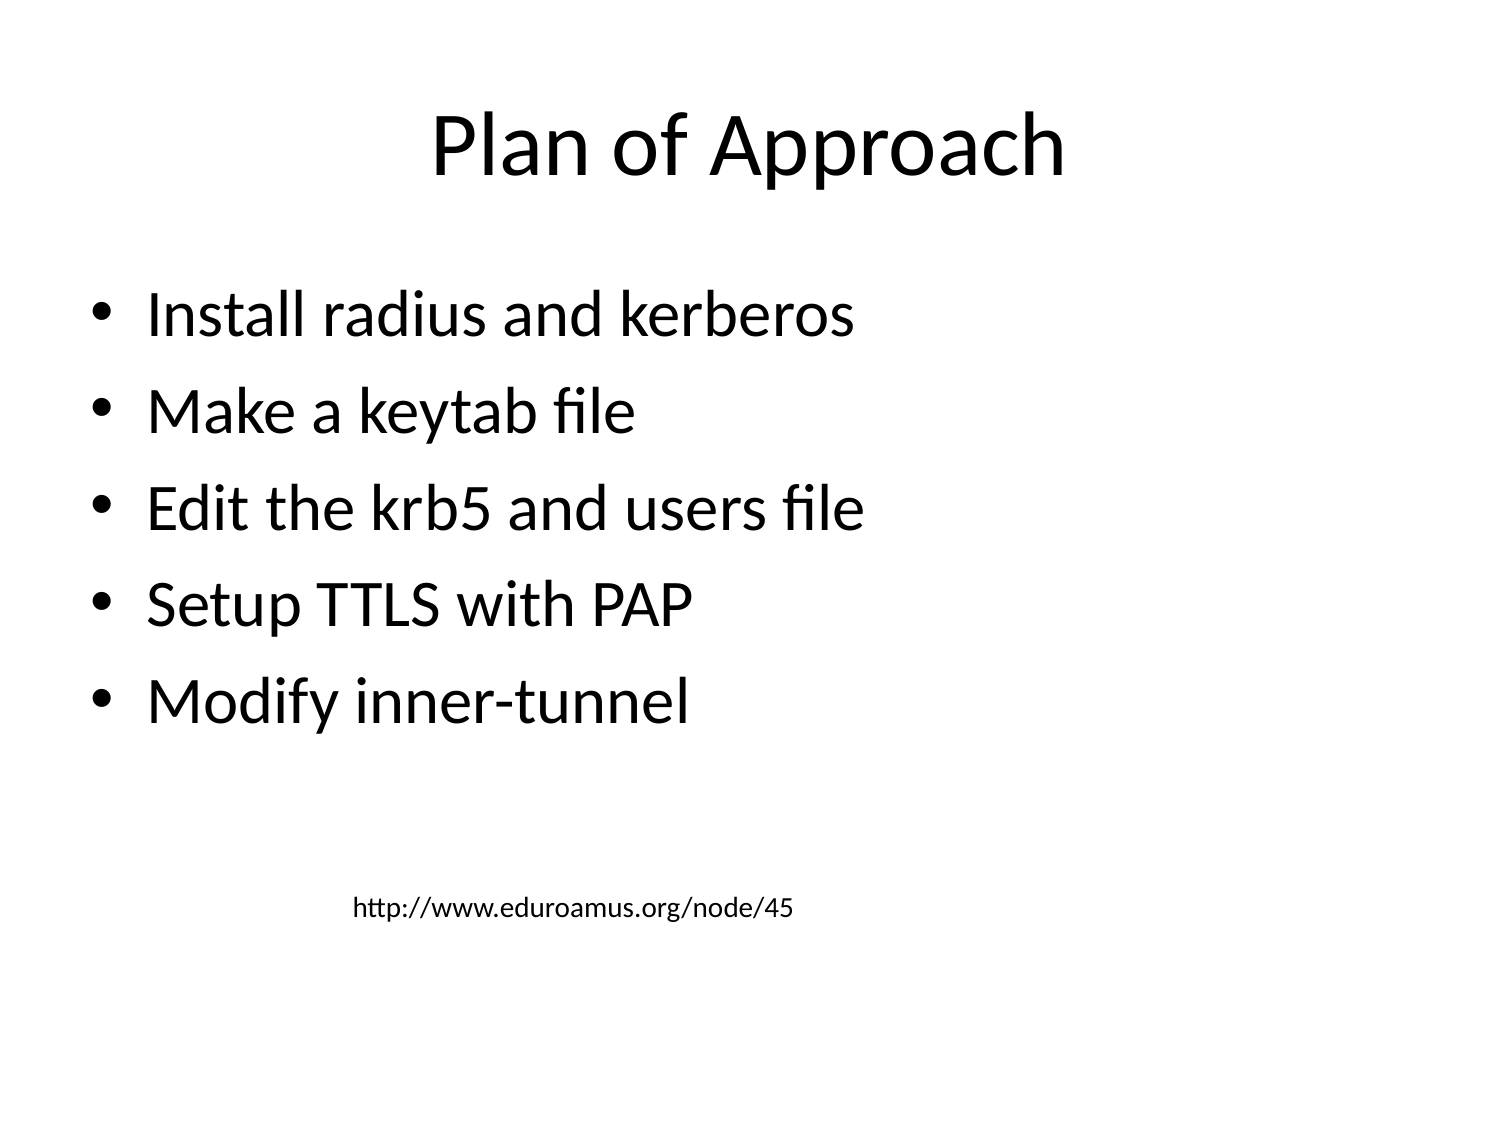

# Plan of Approach
Install radius and kerberos
Make a keytab file
Edit the krb5 and users file
Setup TTLS with PAP
Modify inner-tunnel
		http://www.eduroamus.org/node/45